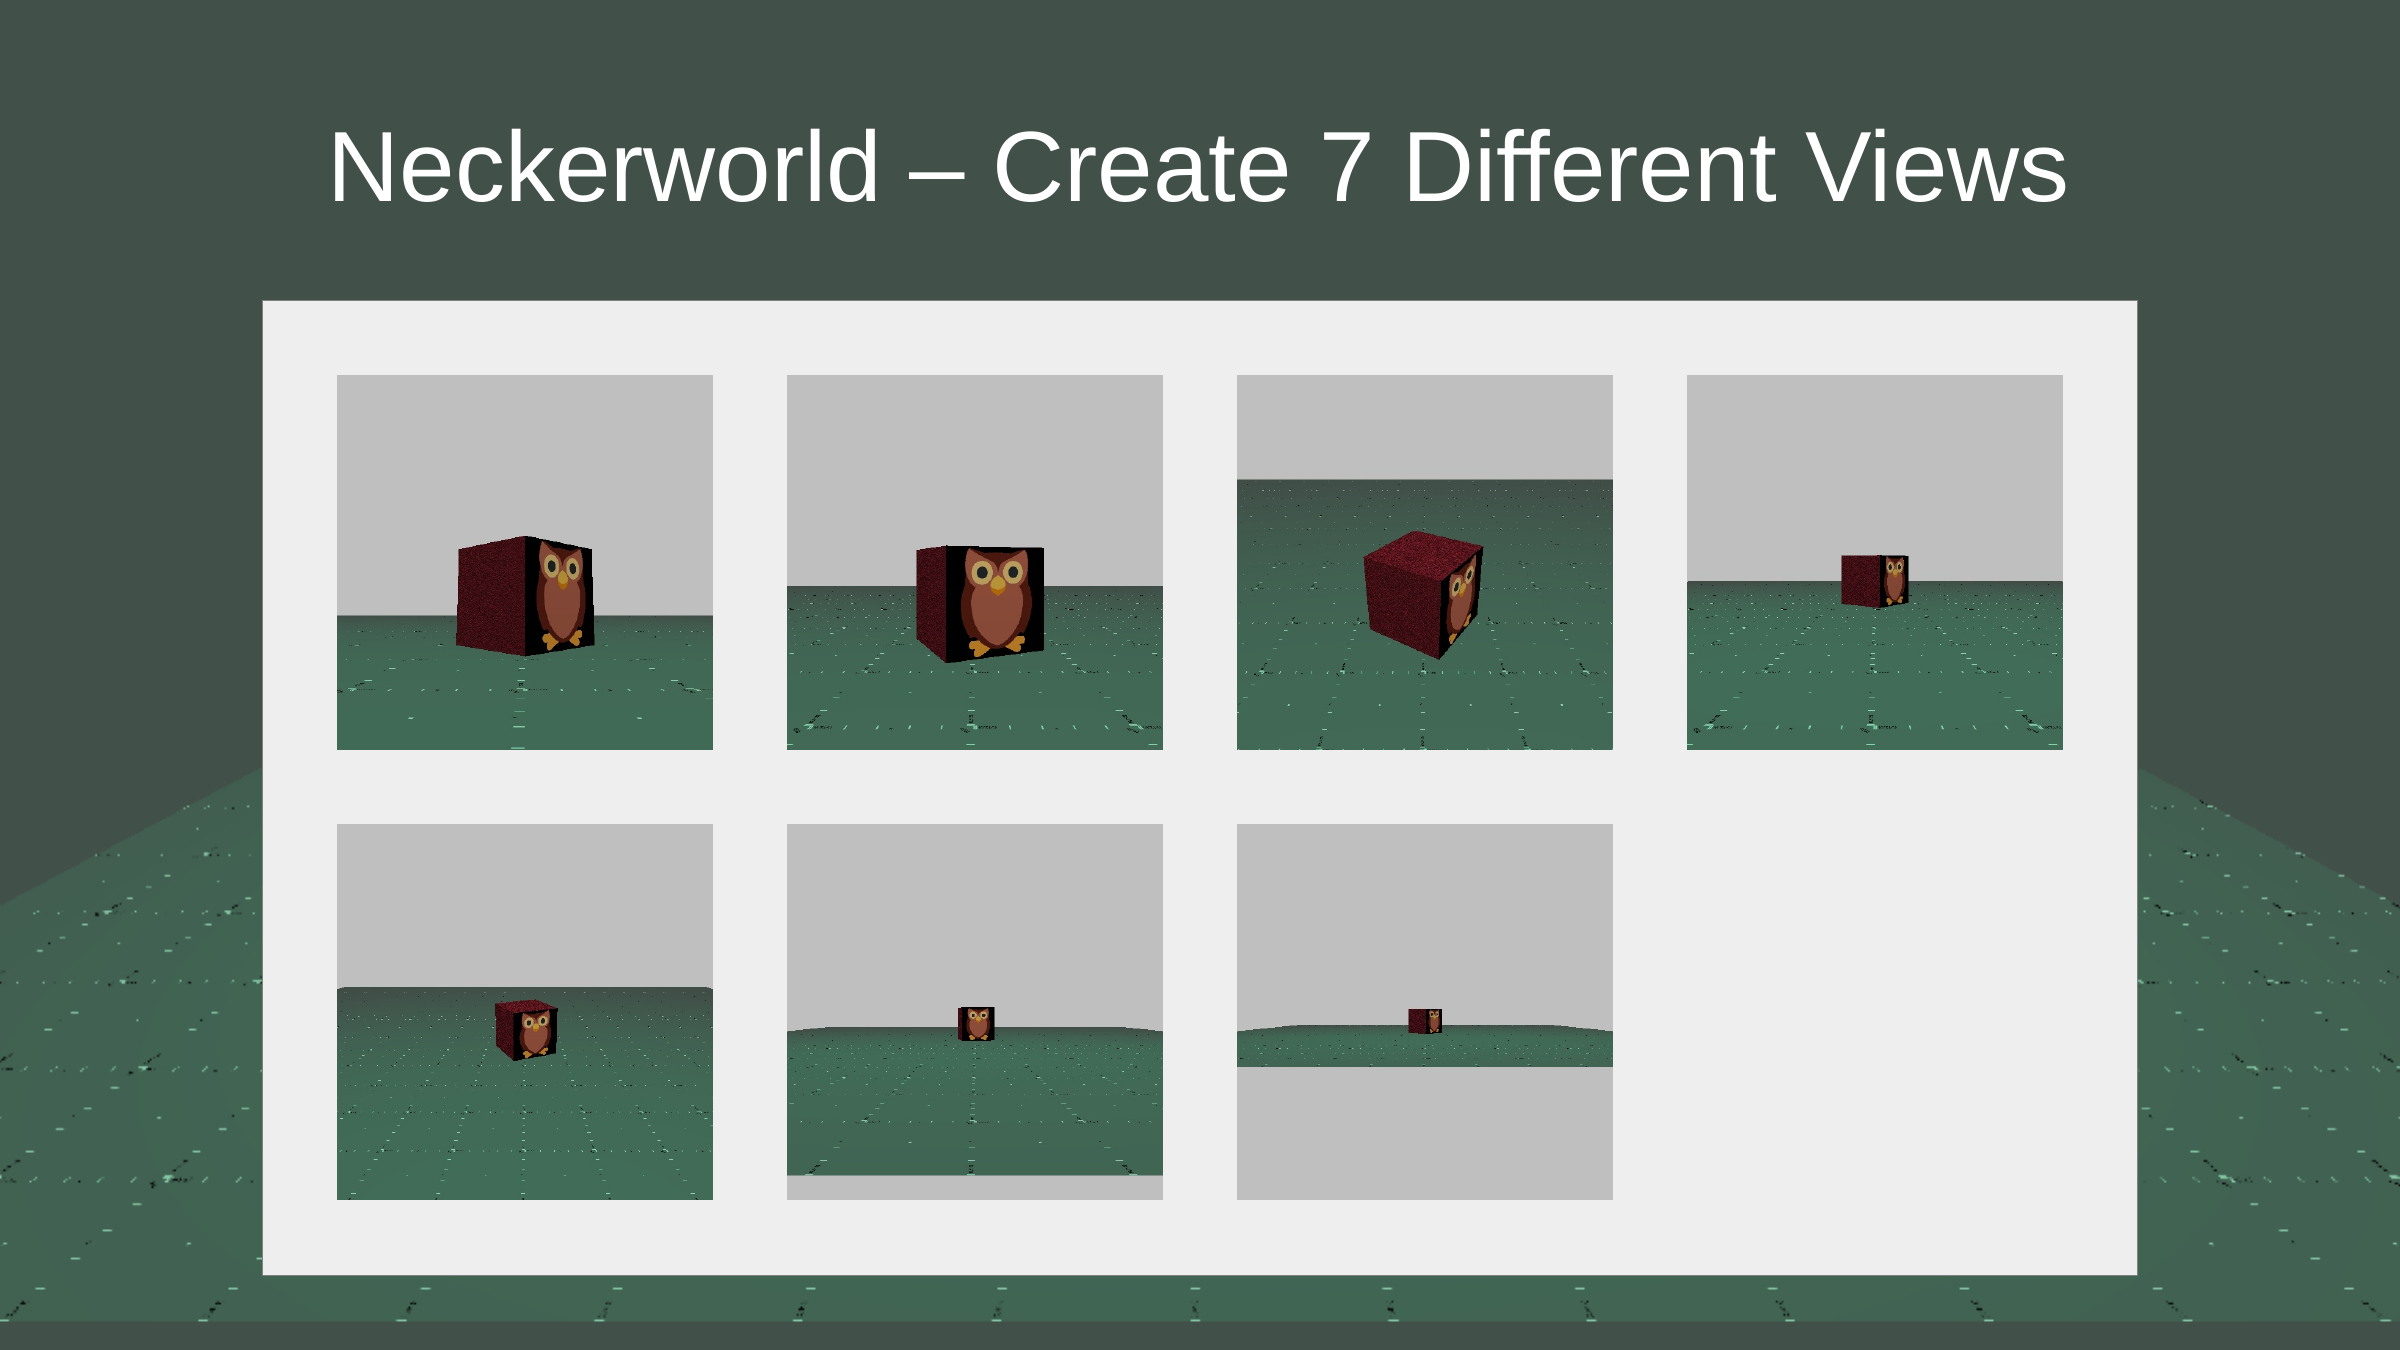

# Neckerworld – Create 7 Different Views